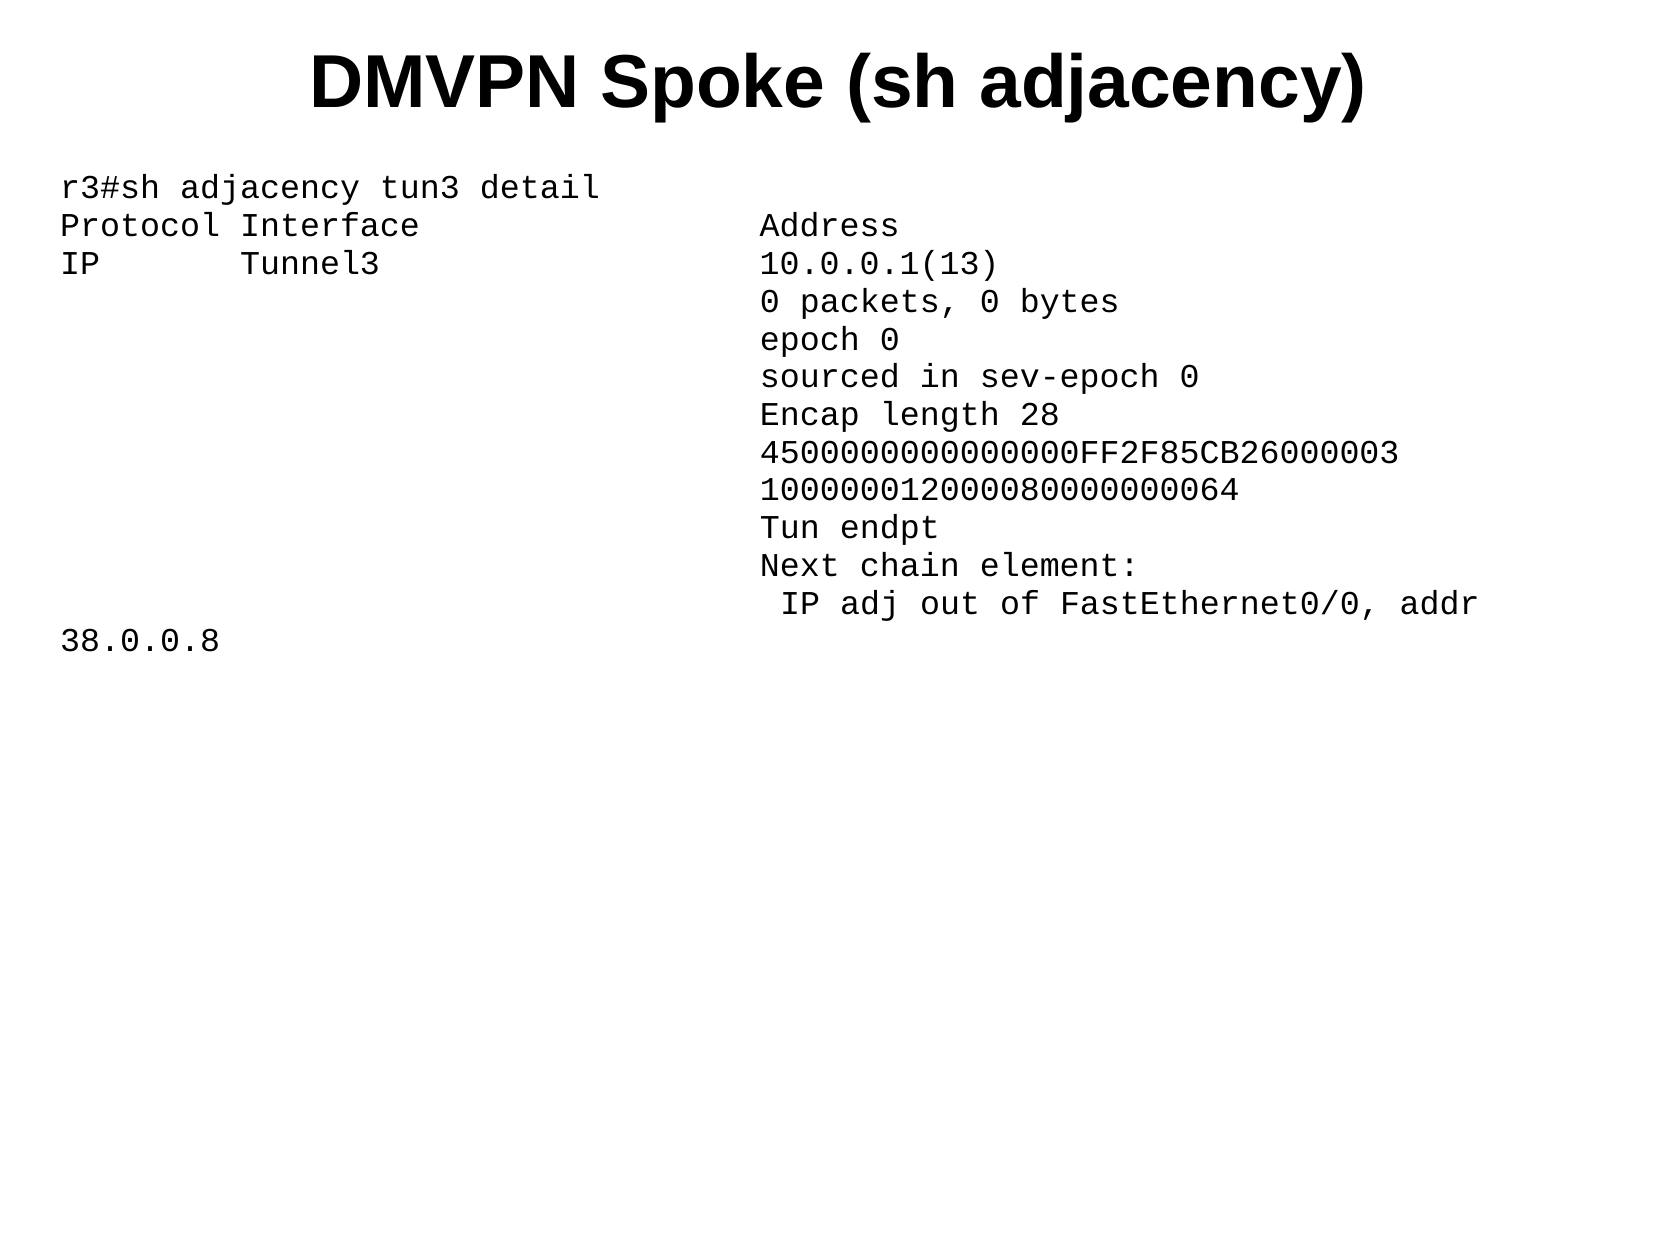

DMVPN Spoke (sh adjacency)
# r3#sh adjacency tun3 detail
Protocol Interface Address
IP Tunnel3 10.0.0.1(13)
 0 packets, 0 bytes
 epoch 0
 sourced in sev-epoch 0
 Encap length 28
 4500000000000000FF2F85CB26000003
 100000012000080000000064
 Tun endpt
 Next chain element:
 IP adj out of FastEthernet0/0, addr 38.0.0.8